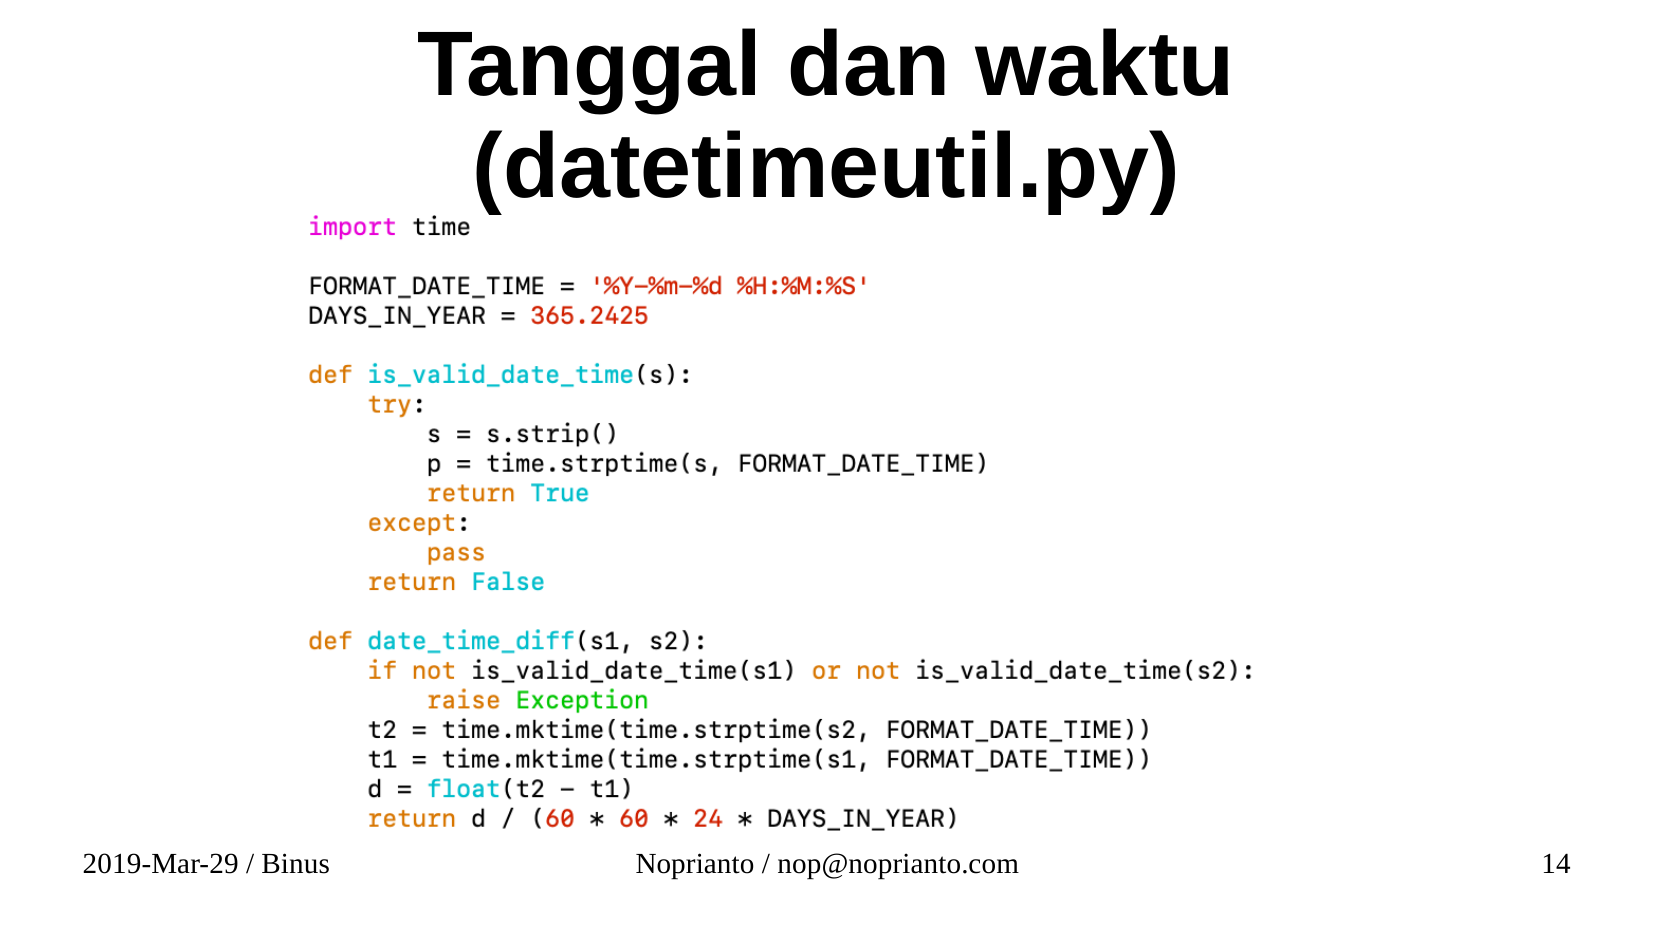

# Tanggal dan waktu (datetimeutil.py)
2019-Mar-29 / Binus
Noprianto / nop@noprianto.com
14